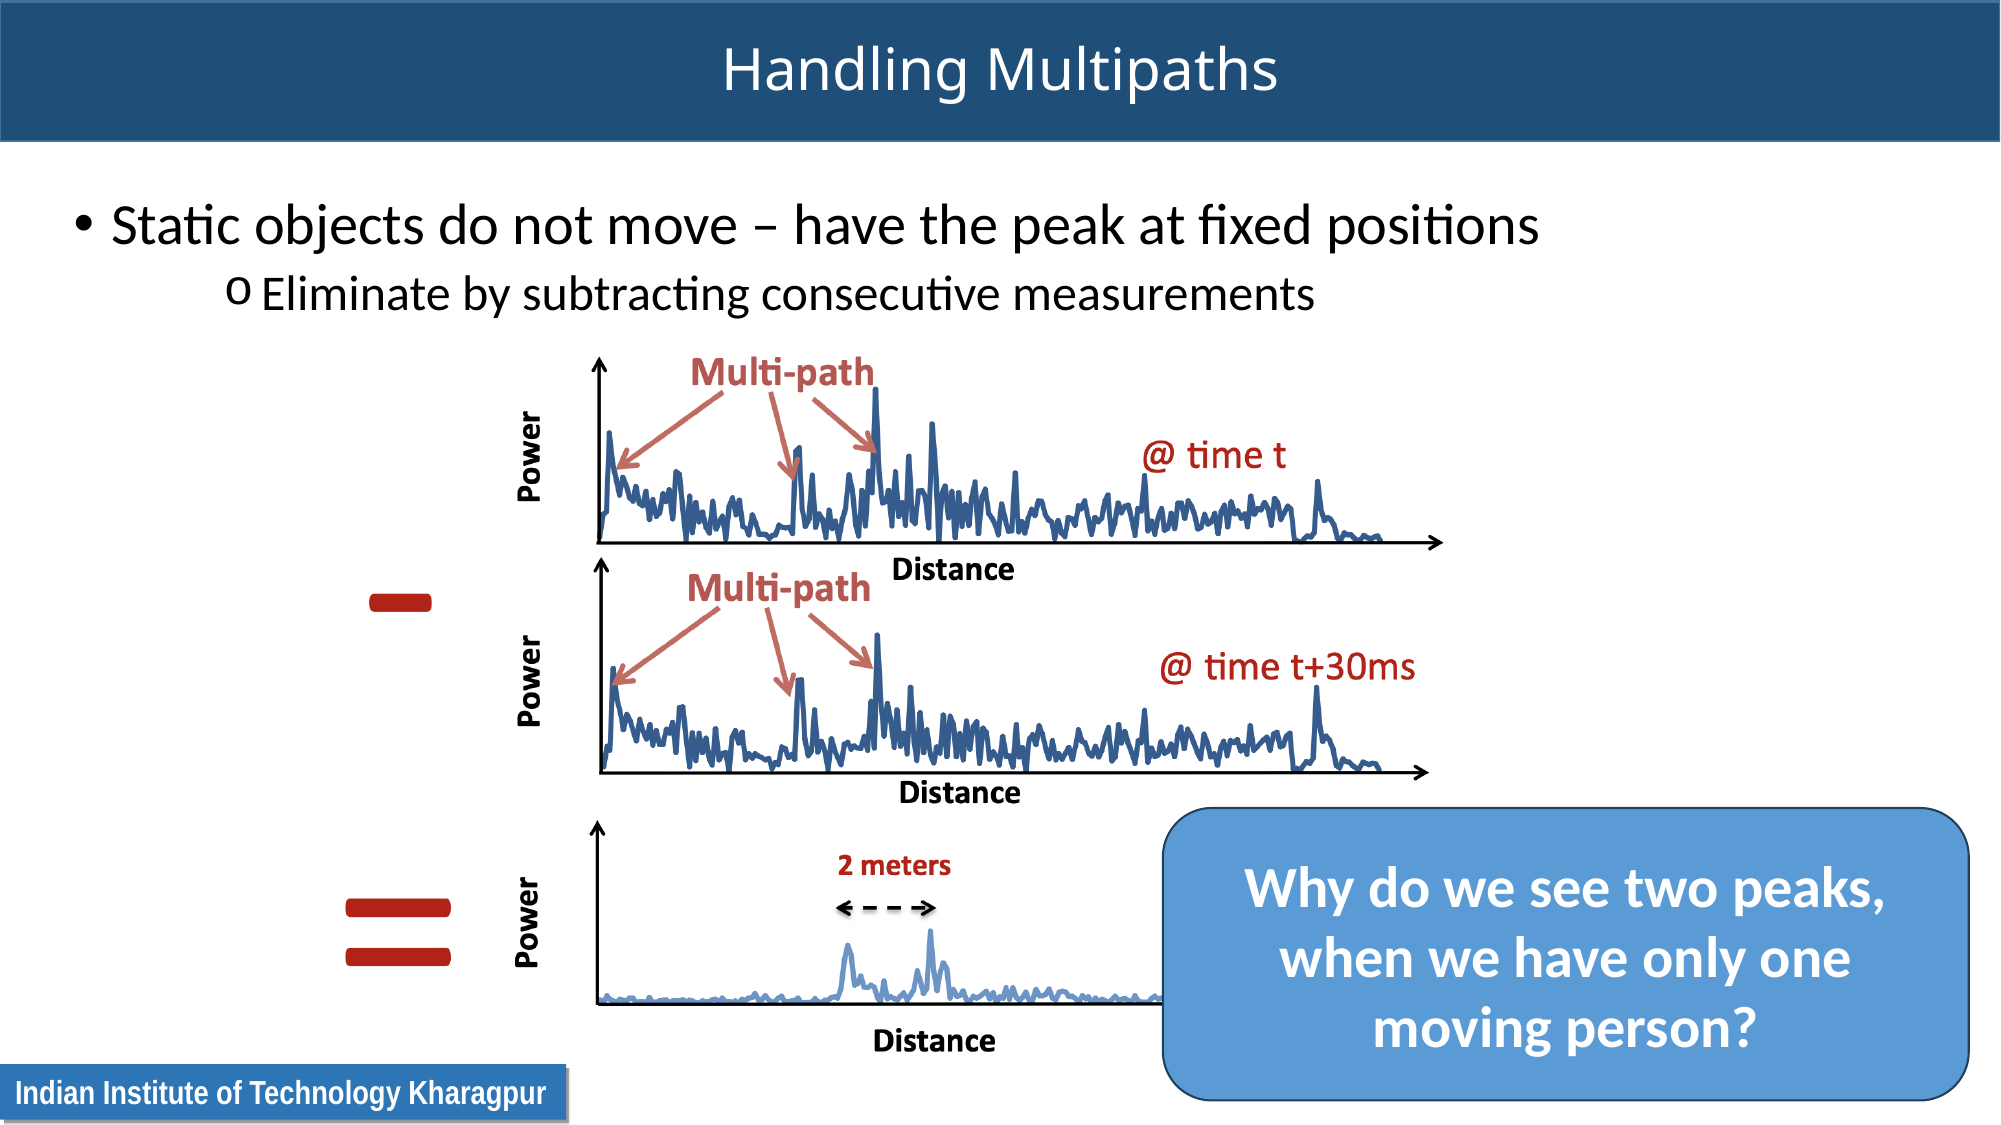

Handling Multipaths
# Static objects do not move – have the peak at fixed positions
Eliminate by subtracting consecutive measurements
Why do we see two peaks, when we have only one moving person?